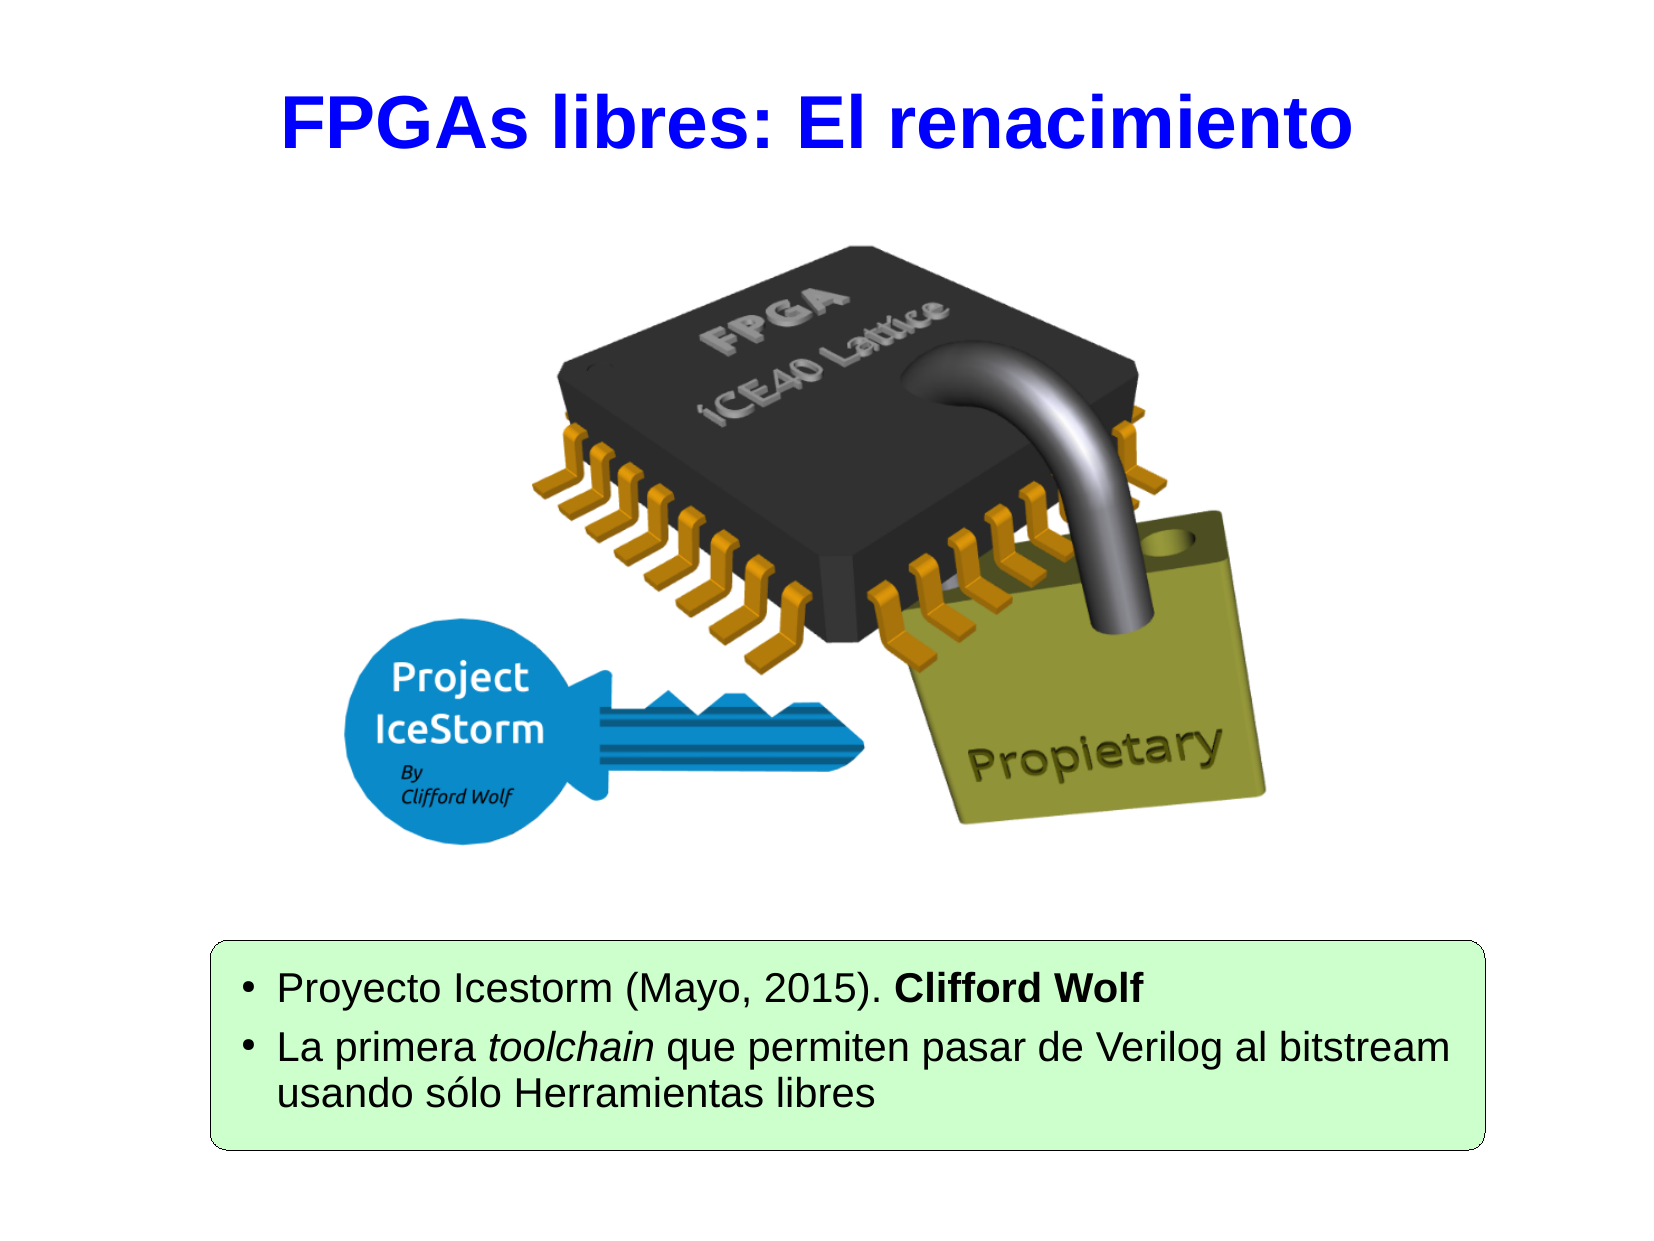

FPGAs libres: El renacimiento
Proyecto Icestorm (Mayo, 2015). Clifford Wolf
La primera toolchain que permiten pasar de Verilog al bitstream usando sólo Herramientas libres